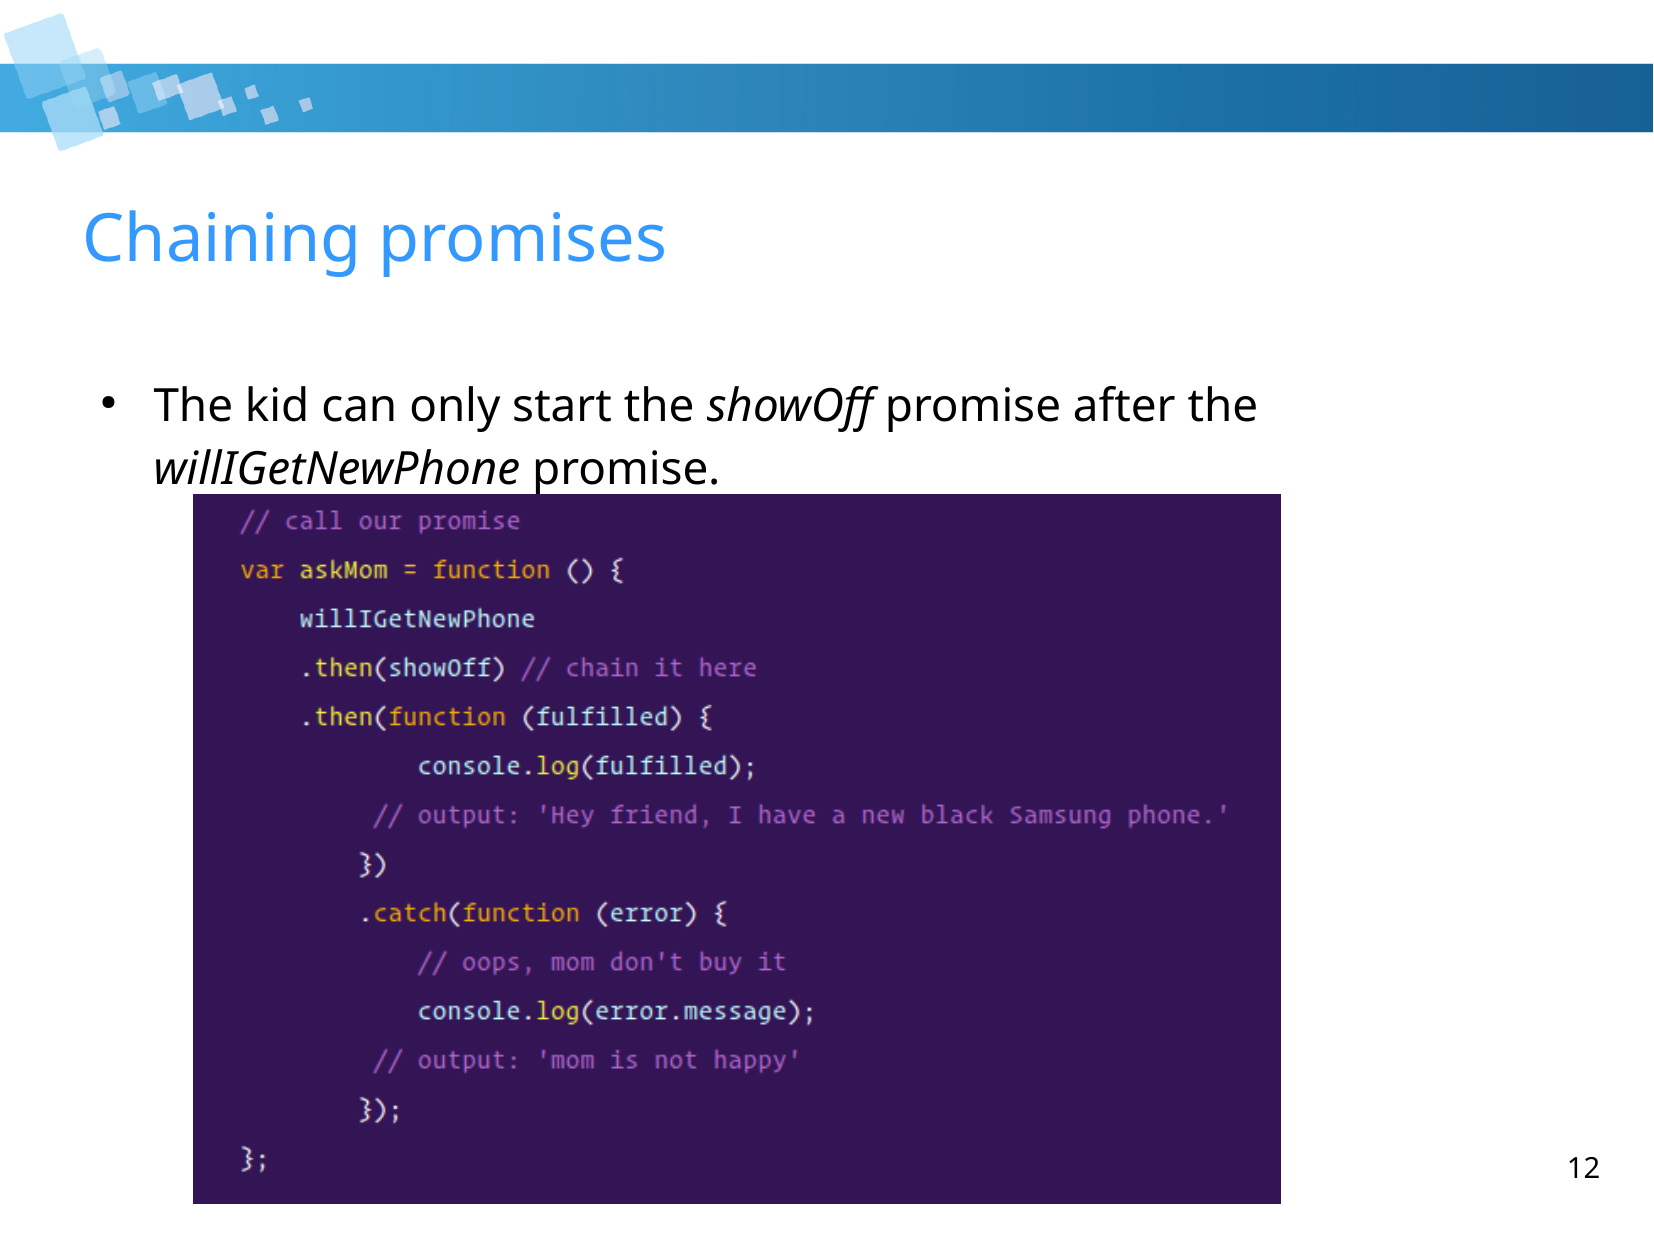

# Chaining promises
The kid can only start the showOff promise after the willIGetNewPhone promise.
12